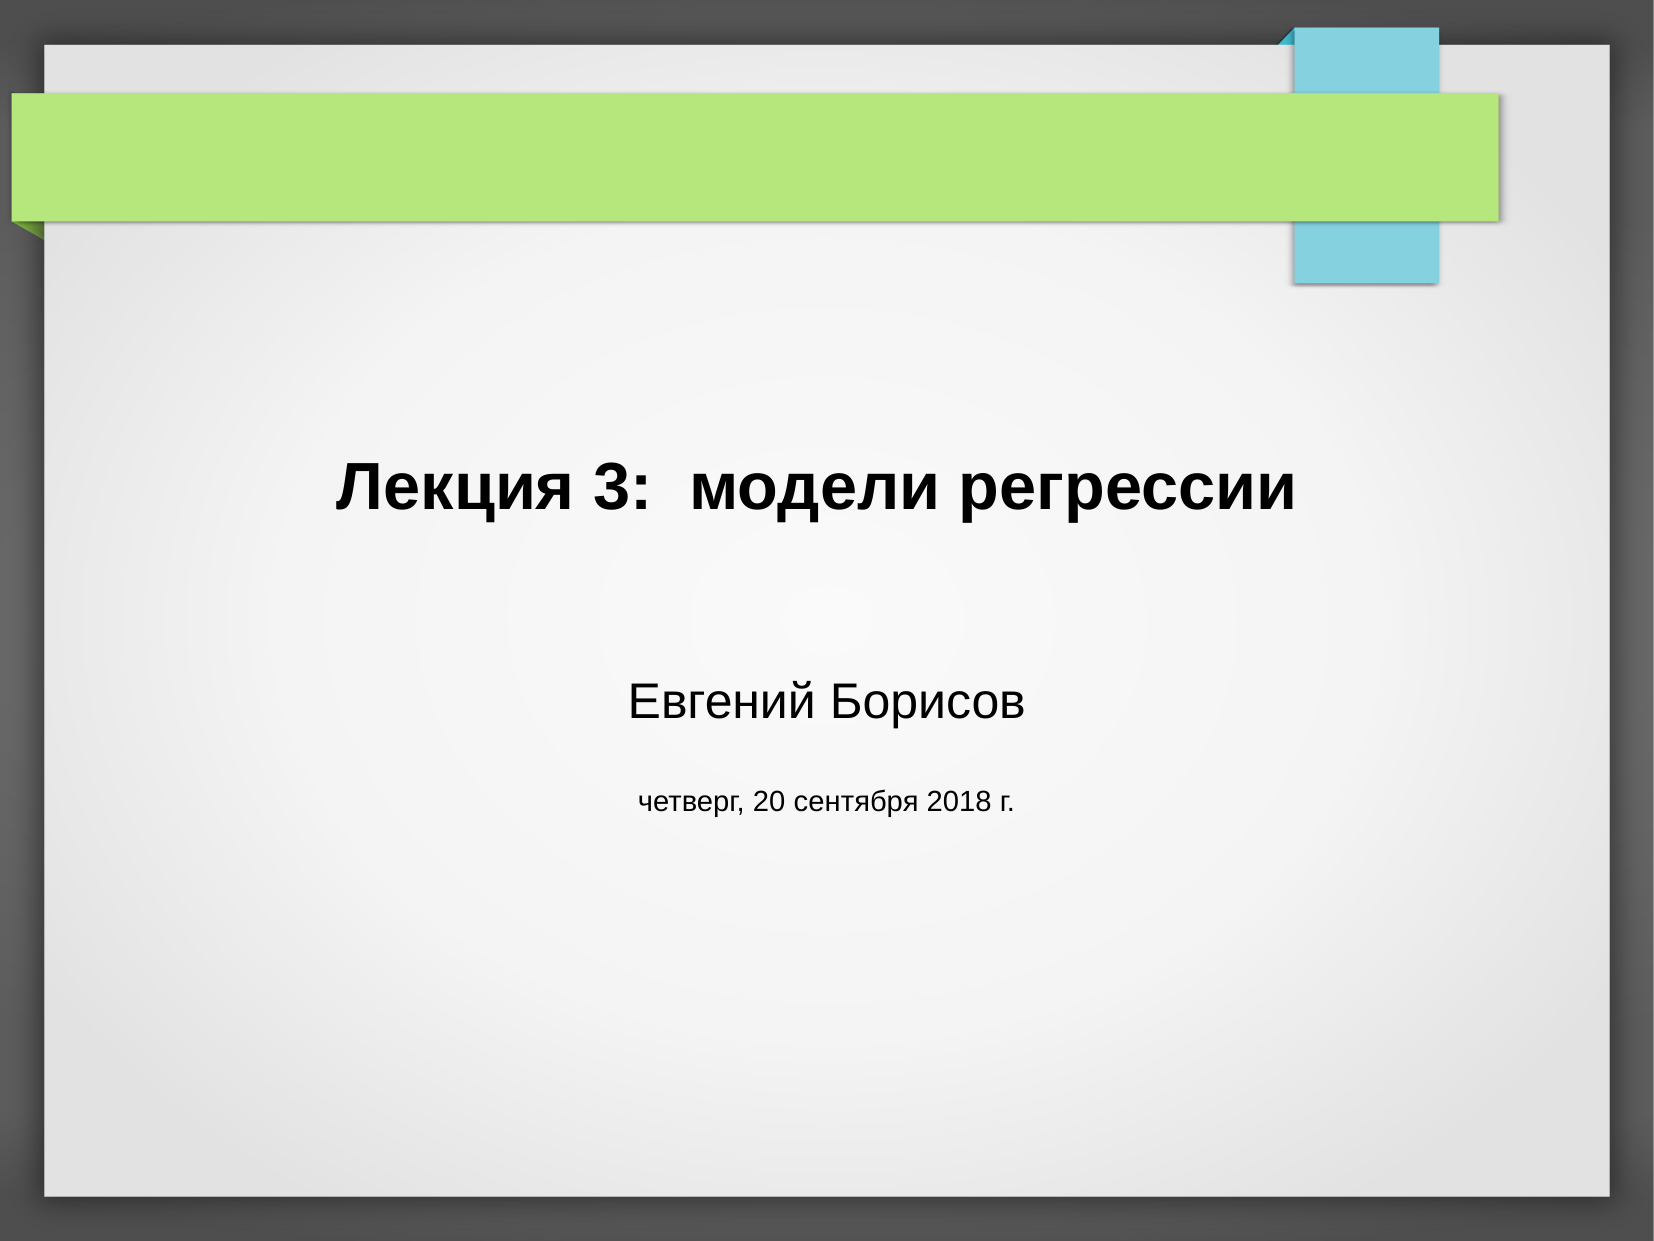

# Лекция 3: модели регрессии
Евгений Борисов
четверг, 20 сентября 2018 г.